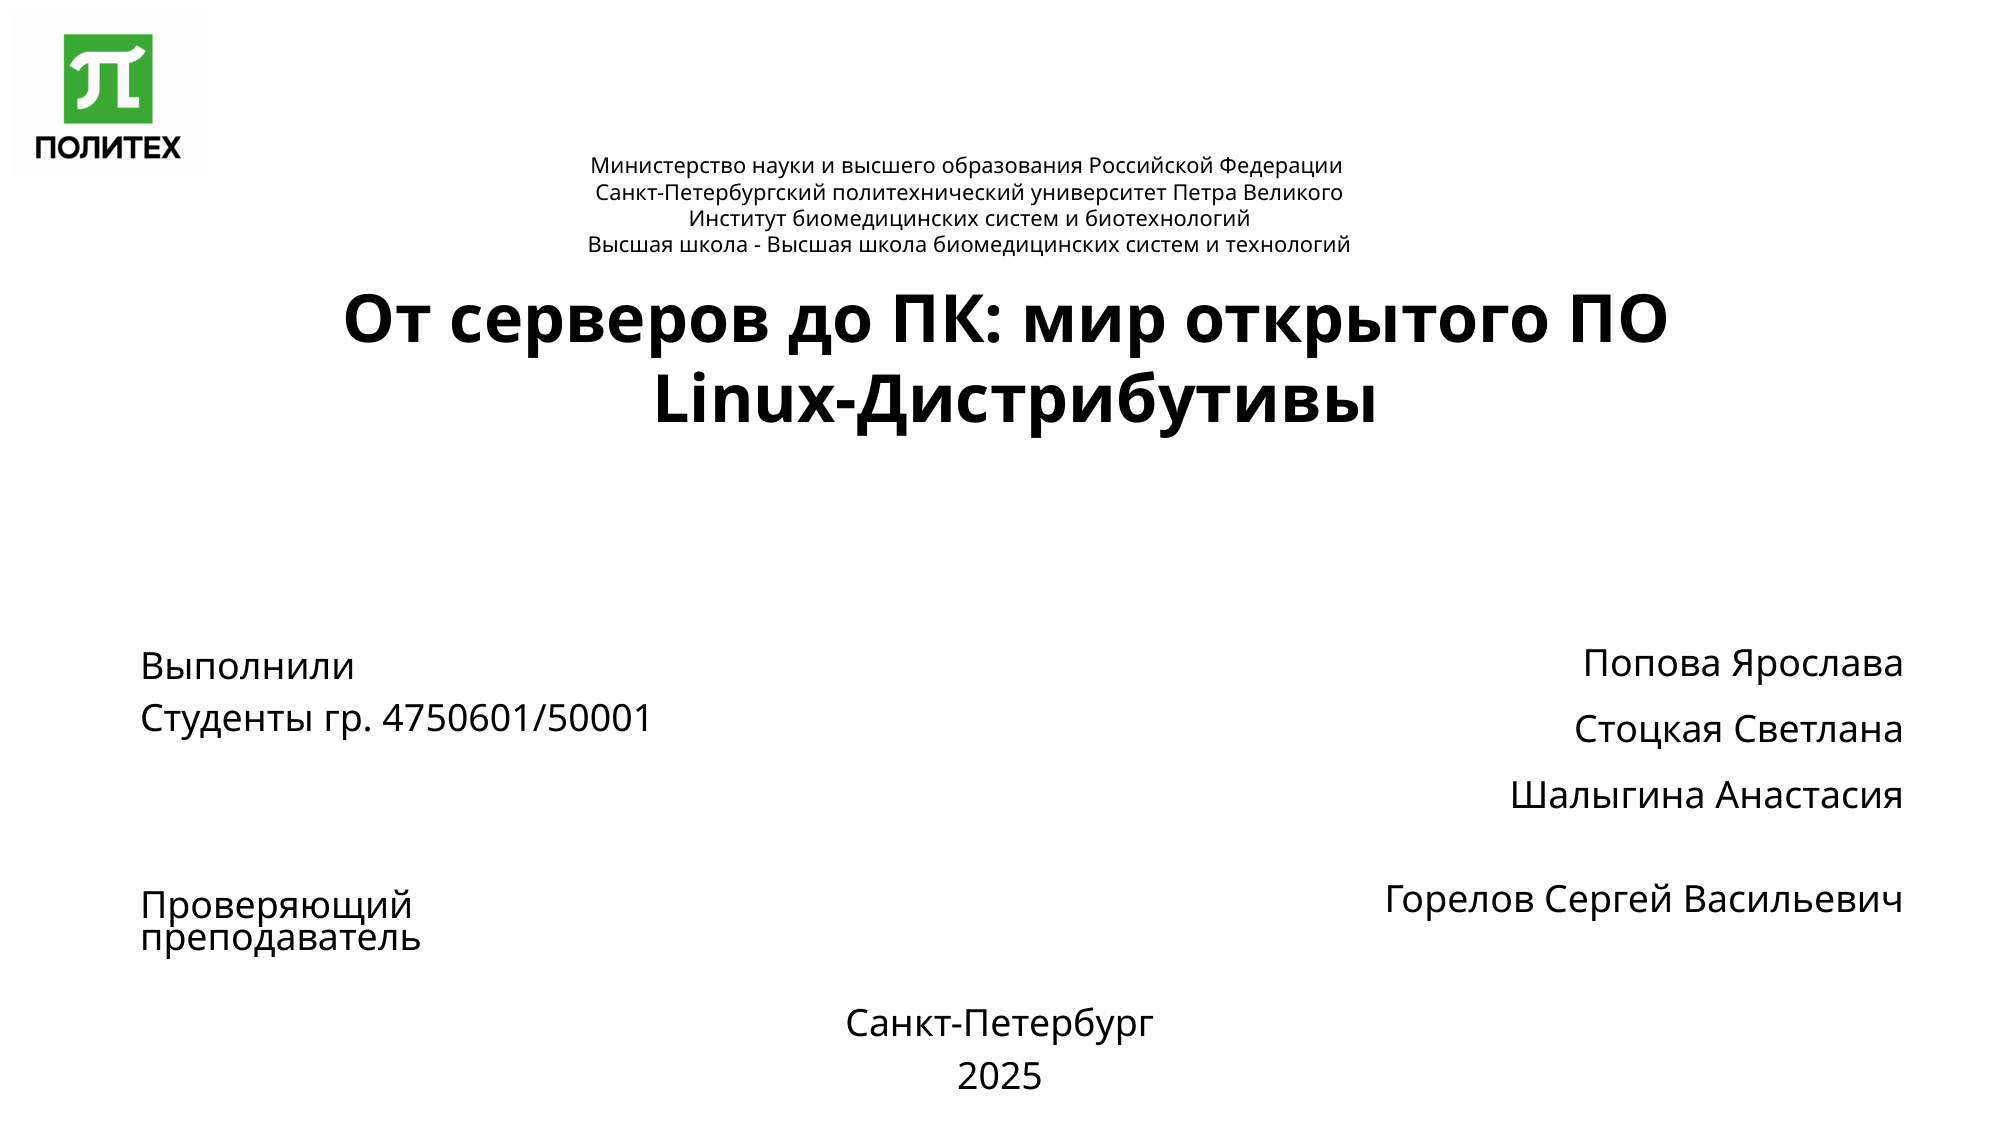

Министерство науки и высшего образования Российской Федерации
Санкт-Петербургский политехнический университет Петра Великого
Институт биомедицинских систем и биотехнологий
Высшая школа - Высшая школа биомедицинских систем и технологий
# От серверов до ПК: мир открытого ПО Linux-Дистрибутивы
Попова Ярослава
Стоцкая Светлана
Шалыгина Анастасия
Выполнили
Студенты гр. 4750601/50001
Горелов Сергей Васильевич
Проверяющий преподаватель
 Санкт-Петербург
2025